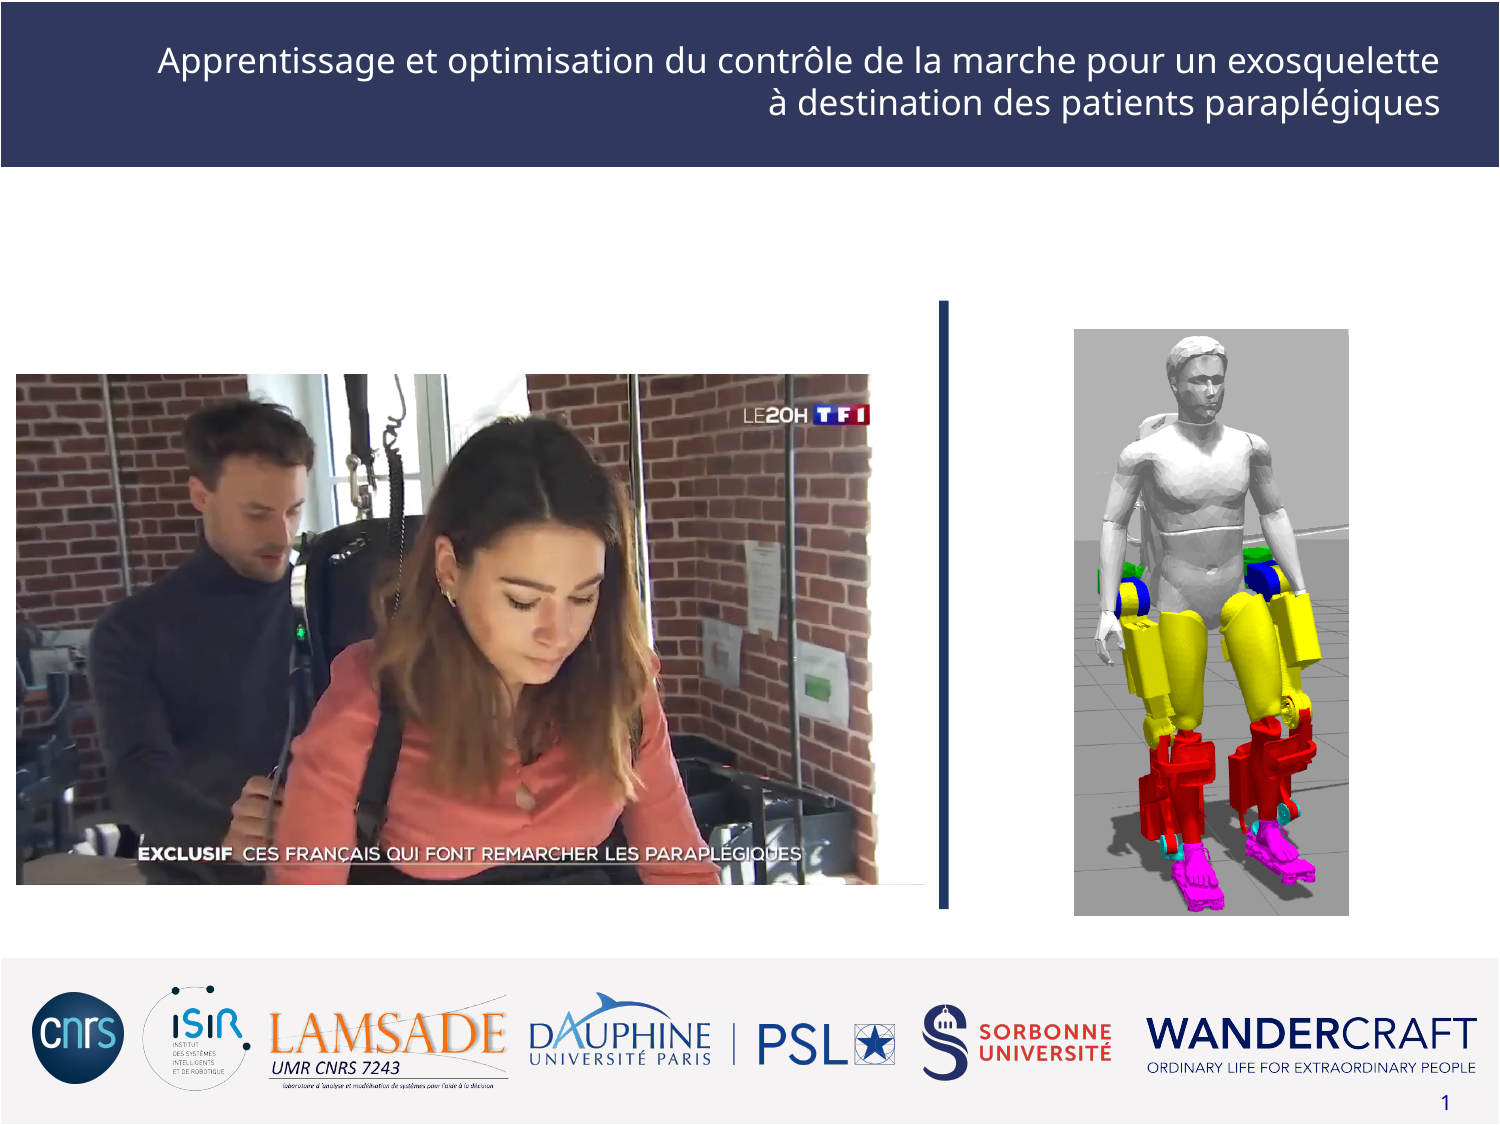

# Apprentissage et optimisation du contrôle de la marche pour un exosquelette à destination des patients paraplégiques